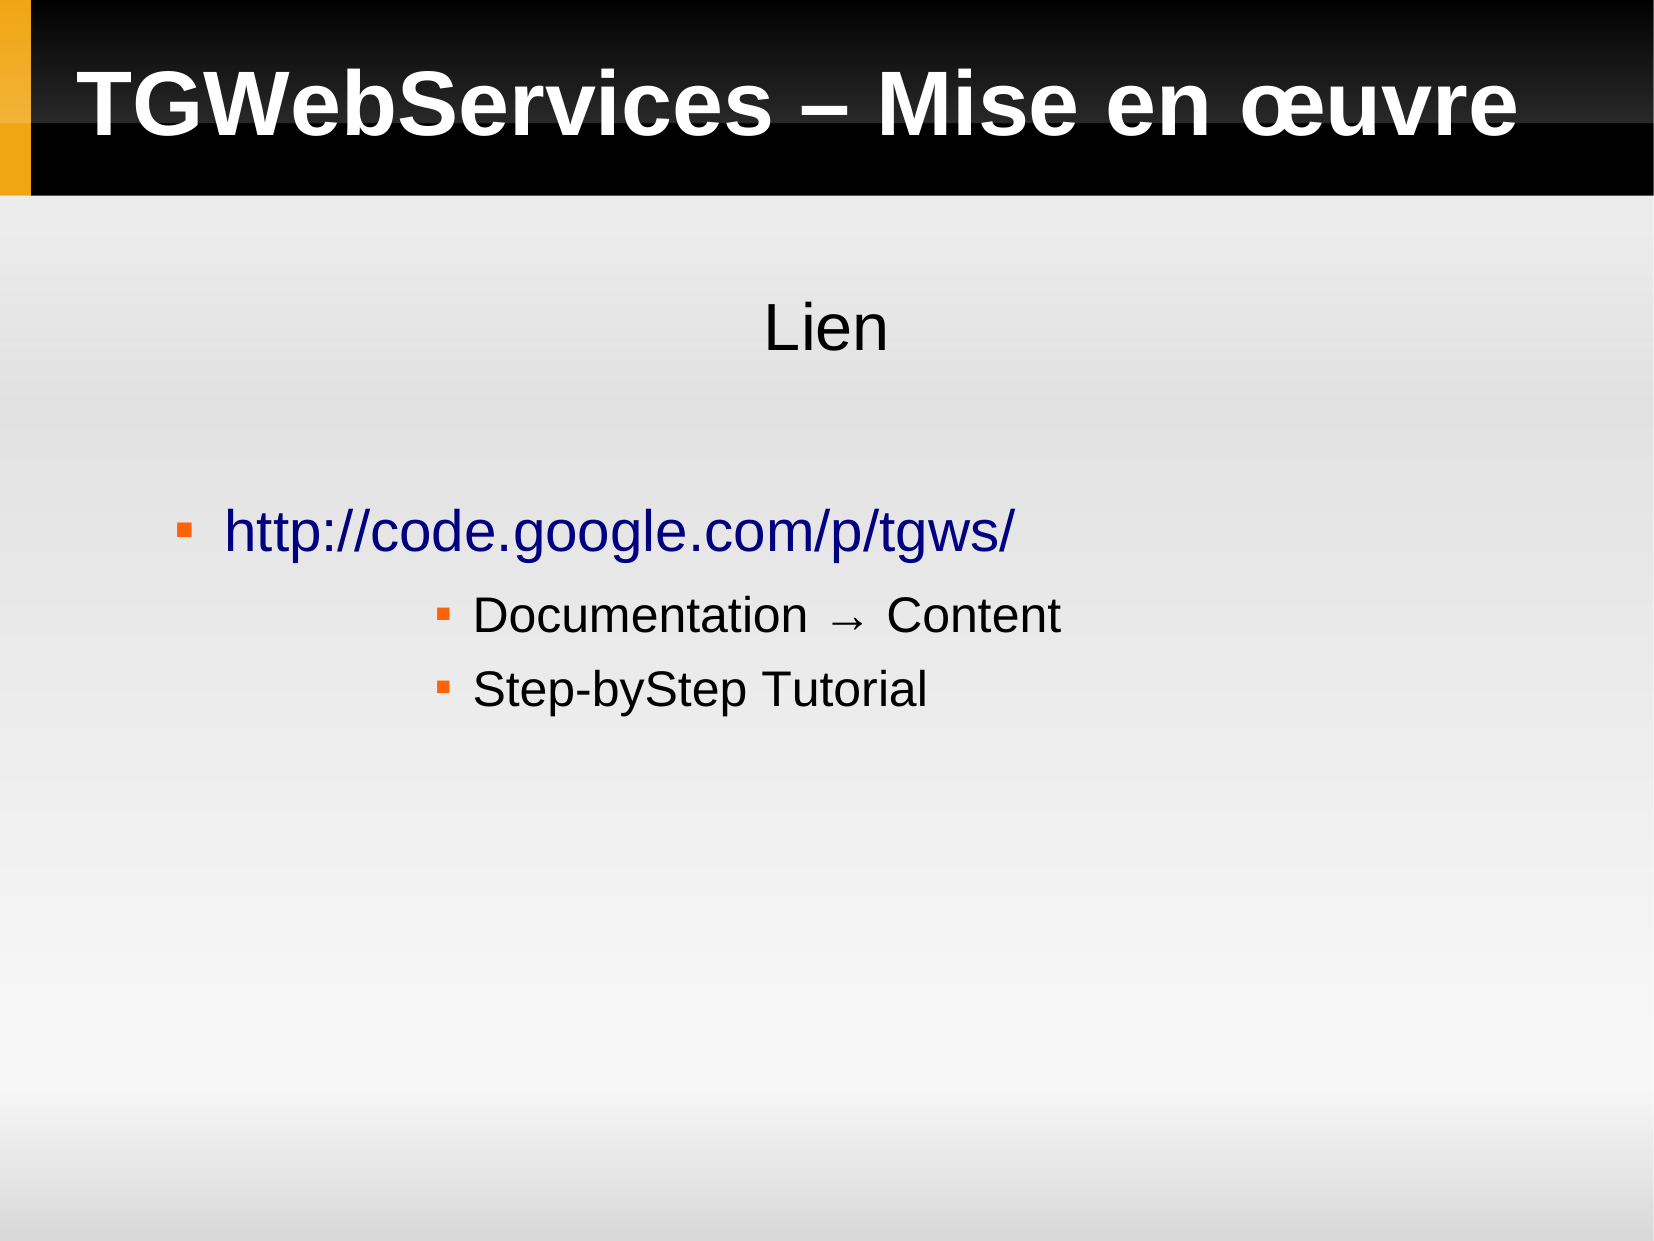

# TGWebServices – Mise en œuvre
Lien
http://code.google.com/p/tgws/
Documentation → Content
Step-byStep Tutorial